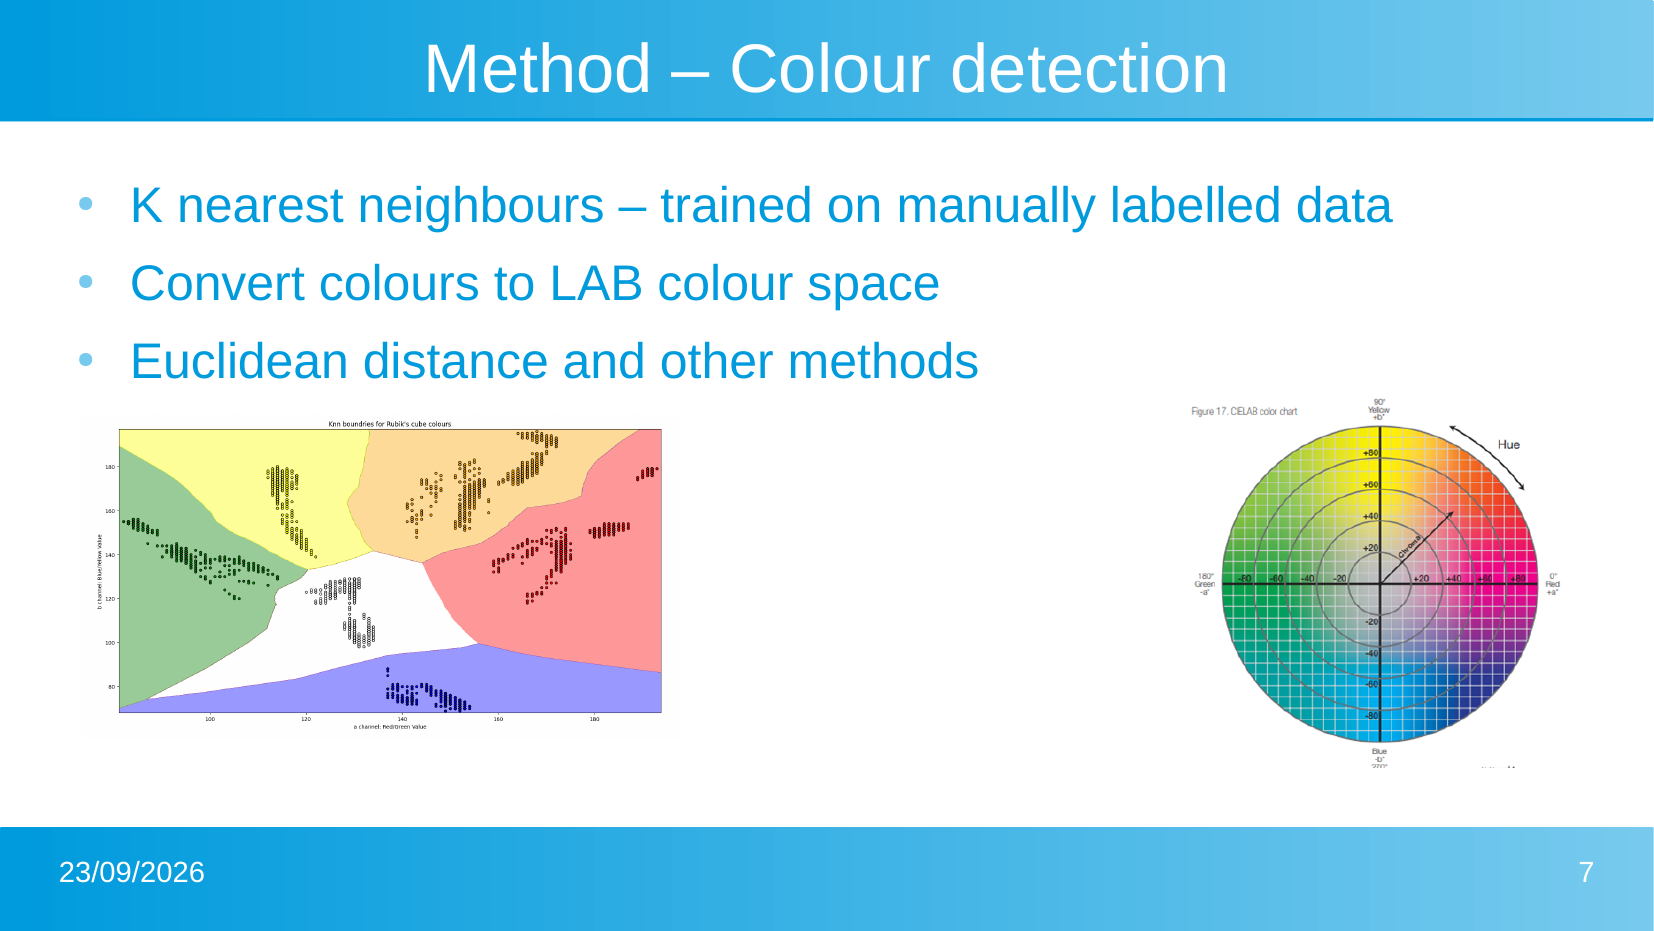

# Method – Colour detection
K nearest neighbours – trained on manually labelled data
Convert colours to LAB colour space
Euclidean distance and other methods
7